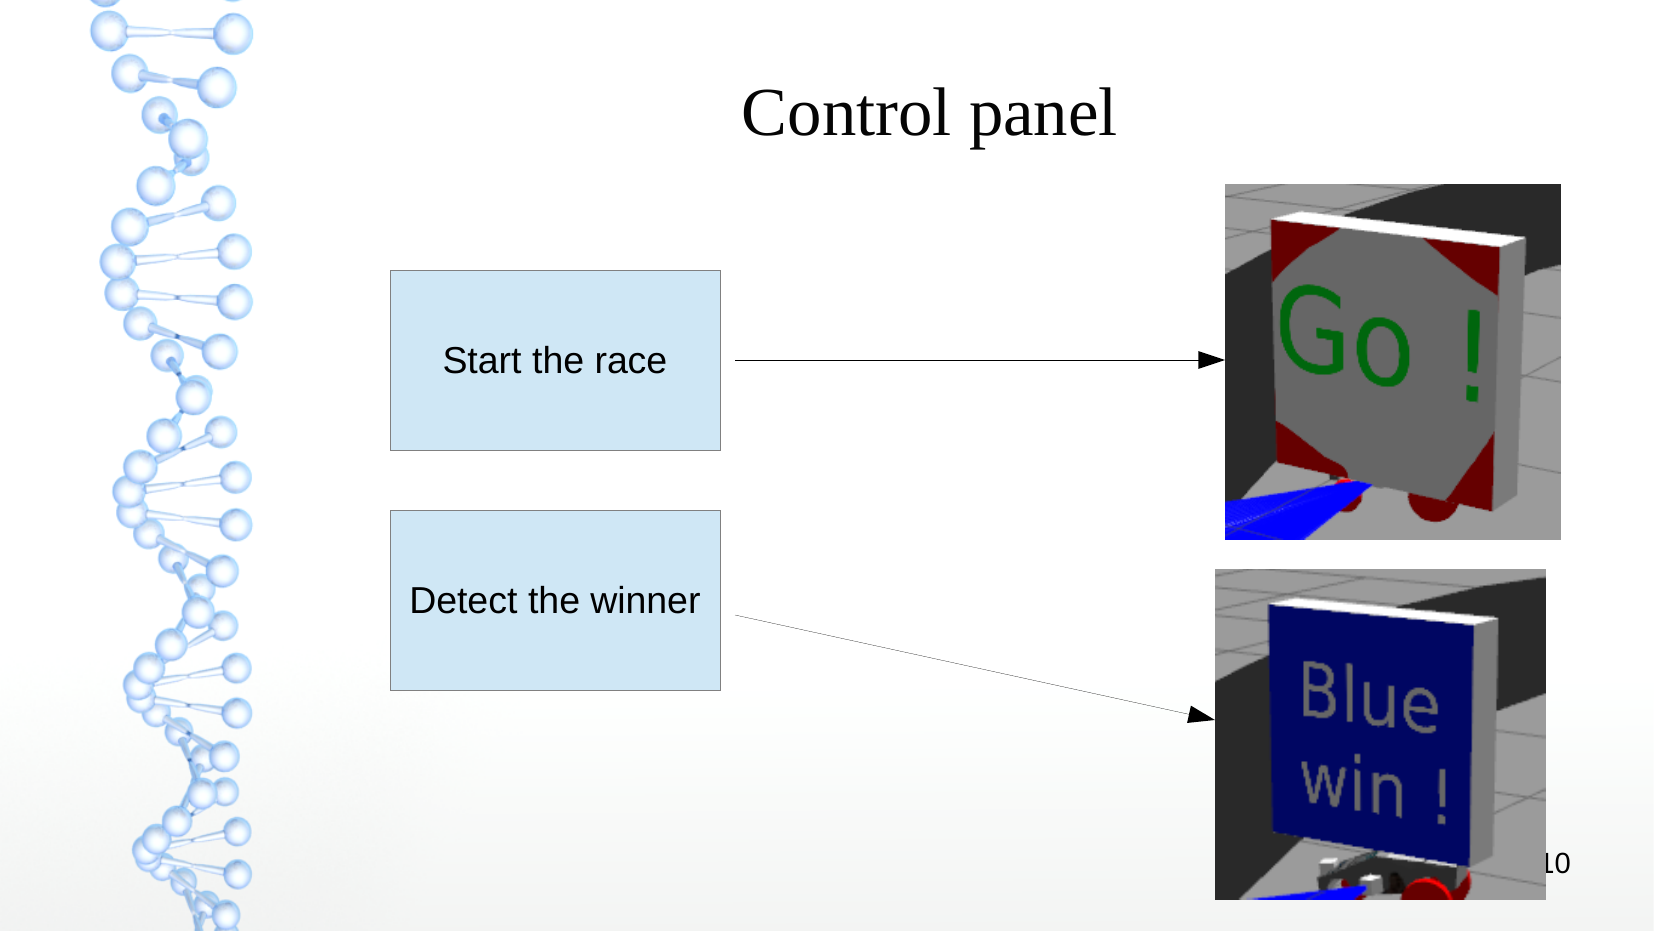

# Control panel
Start the race
Detect the winner
10